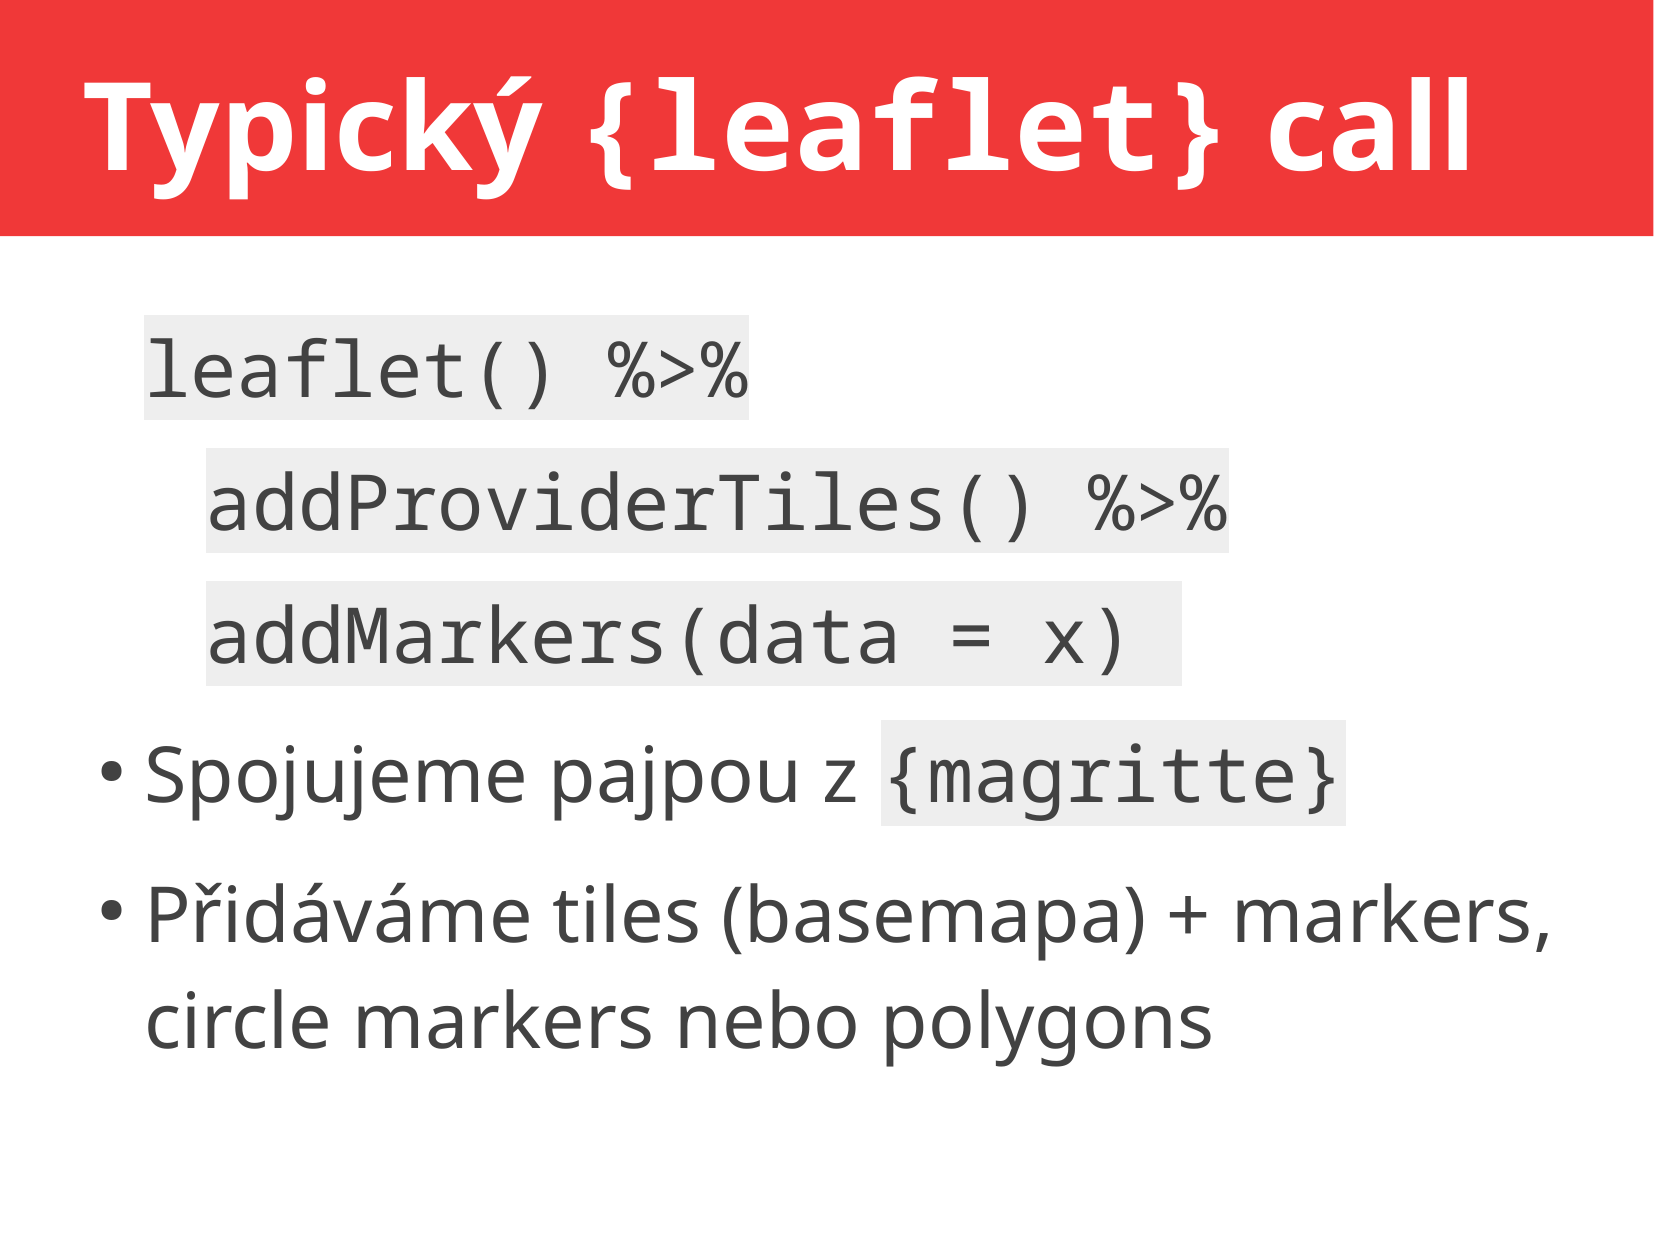

# Typický {leaflet} call
leaflet() %>%
addProviderTiles() %>%
addMarkers(data = x)
Spojujeme pajpou z {magritte}
Přidáváme tiles (basemapa) + markers, circle markers nebo polygons